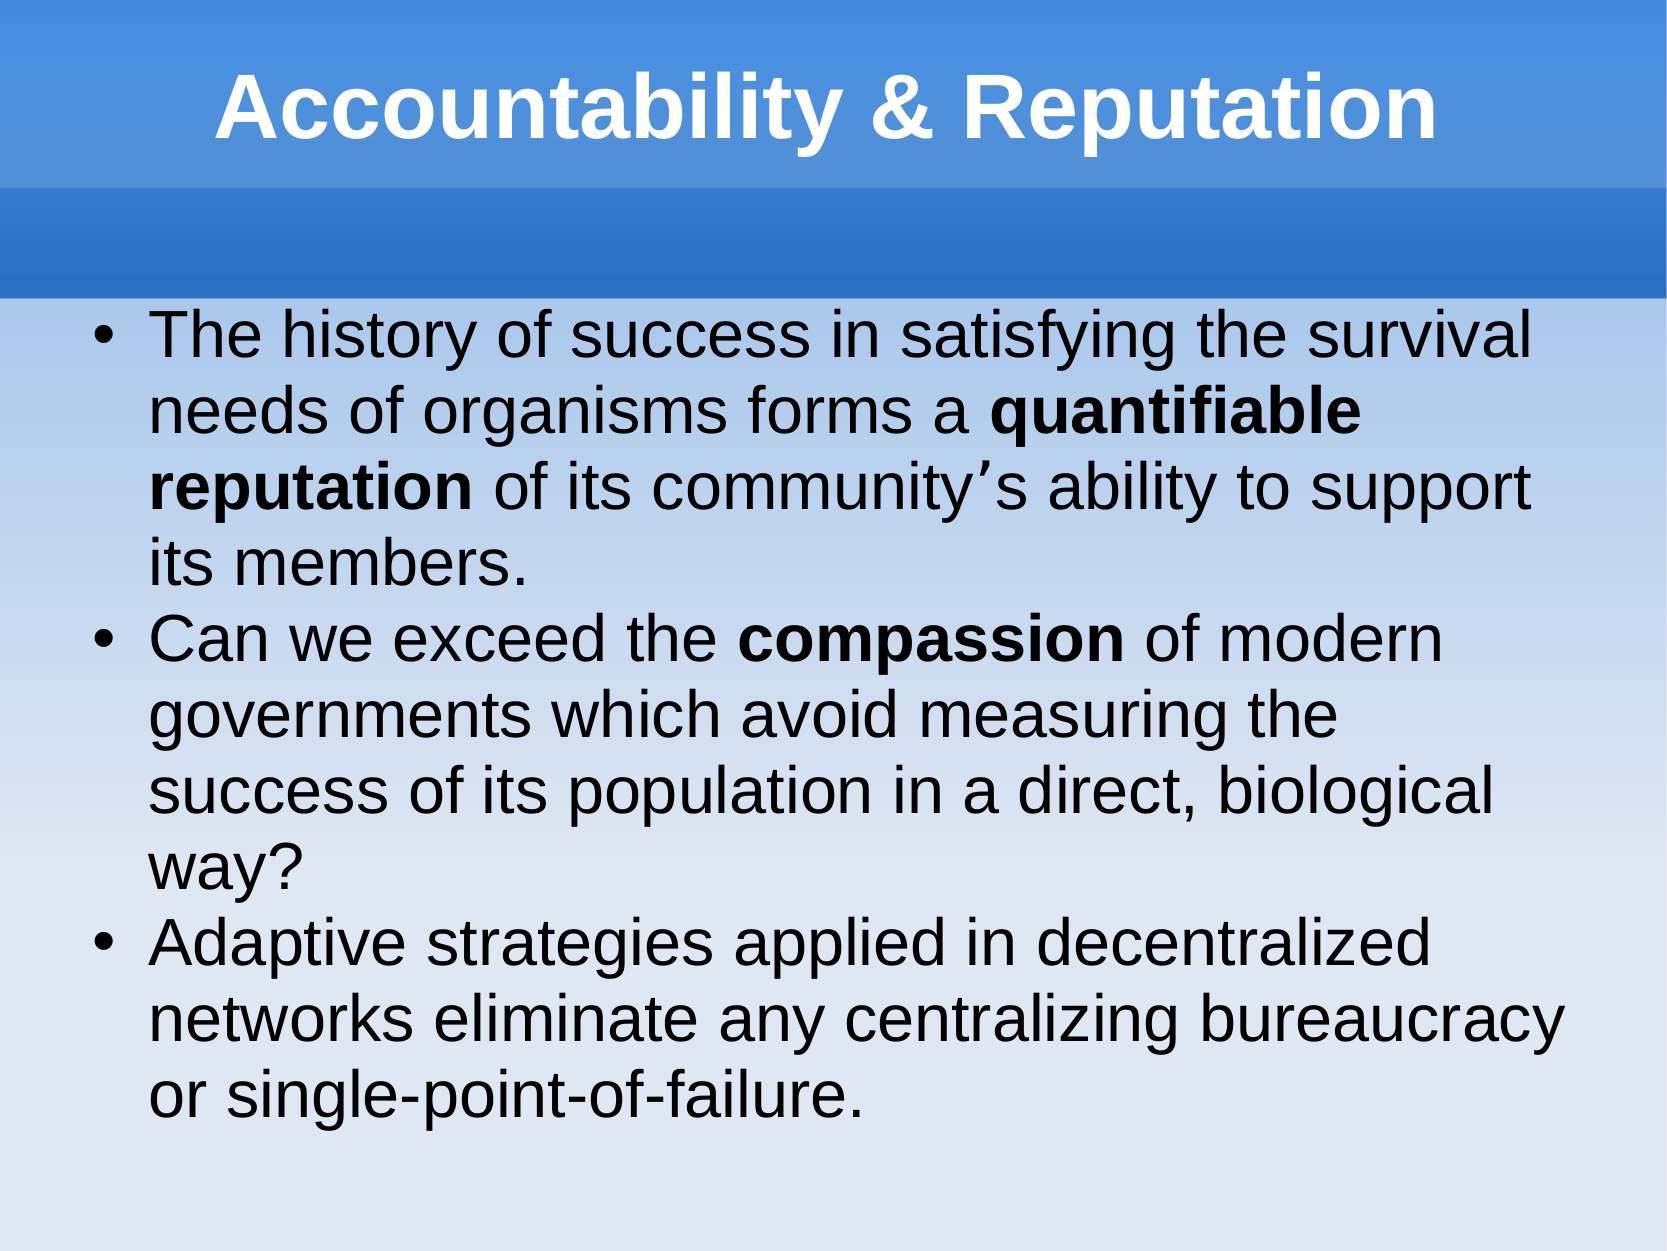

# Accountability & Reputation
The history of success in satisfying the survival needs of organisms forms a quantifiable reputation of its community’s ability to support its members.
Can we exceed the compassion of modern governments which avoid measuring the success of its population in a direct, biological way?
Adaptive strategies applied in decentralized networks eliminate any centralizing bureaucracy or single-point-of-failure.